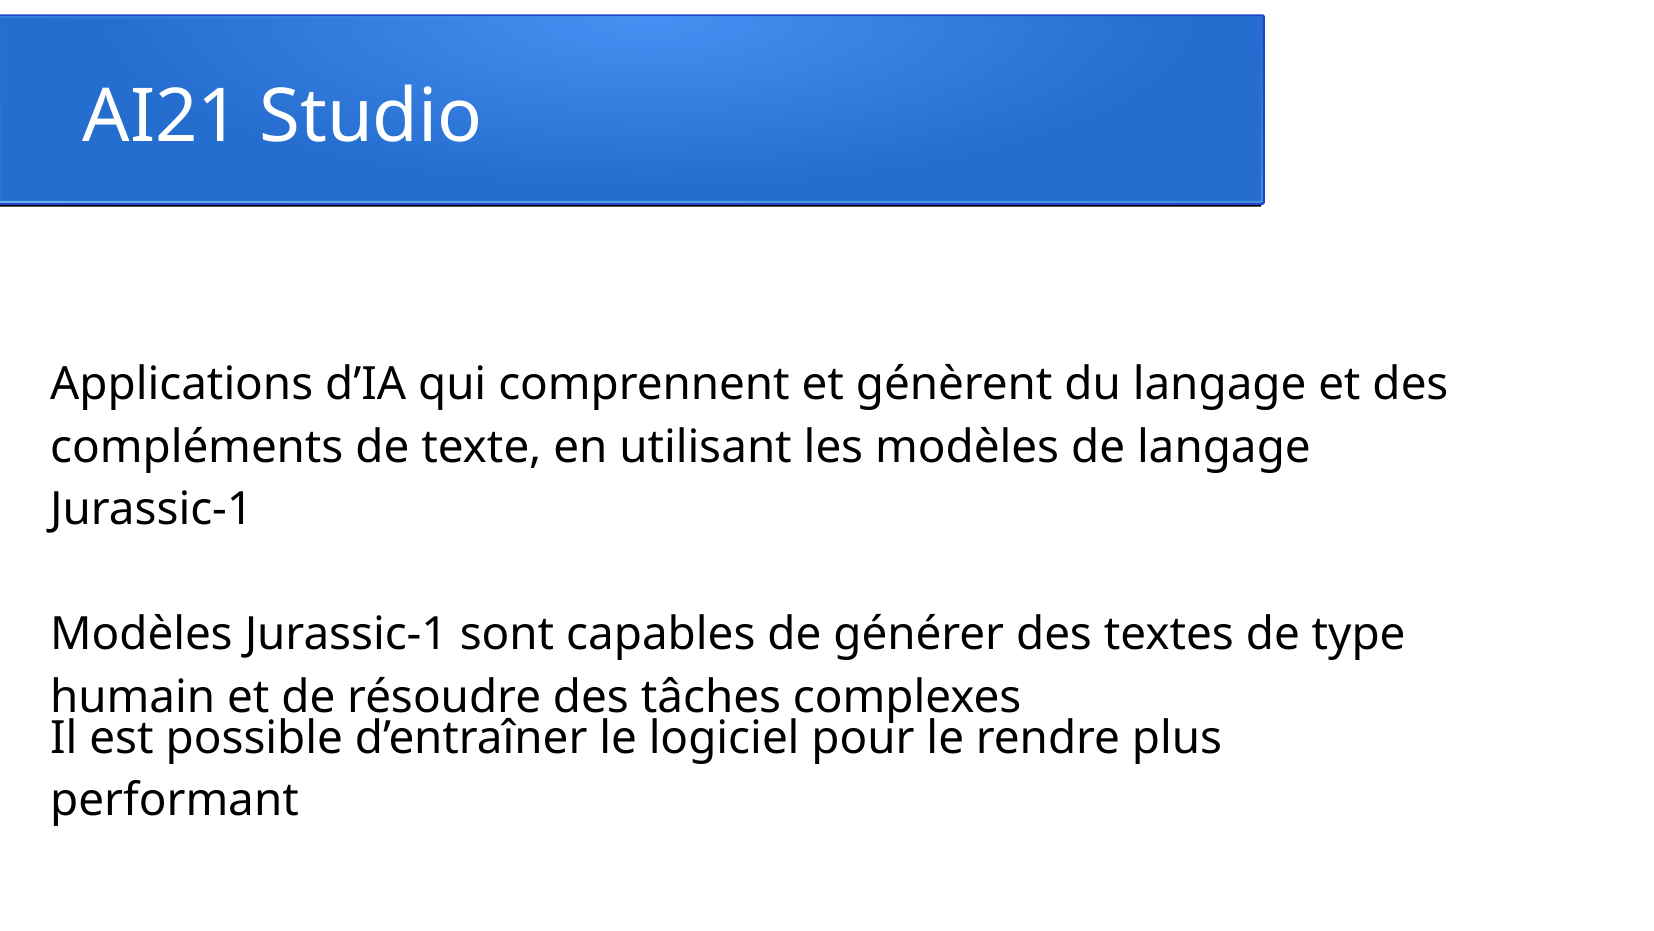

# AI21 Studio
Applications d’IA qui comprennent et génèrent du langage et des compléments de texte, en utilisant les modèles de langage Jurassic-1
Modèles Jurassic-1 sont capables de générer des textes de type humain et de résoudre des tâches complexes
Il est possible d’entraîner le logiciel pour le rendre plus performant